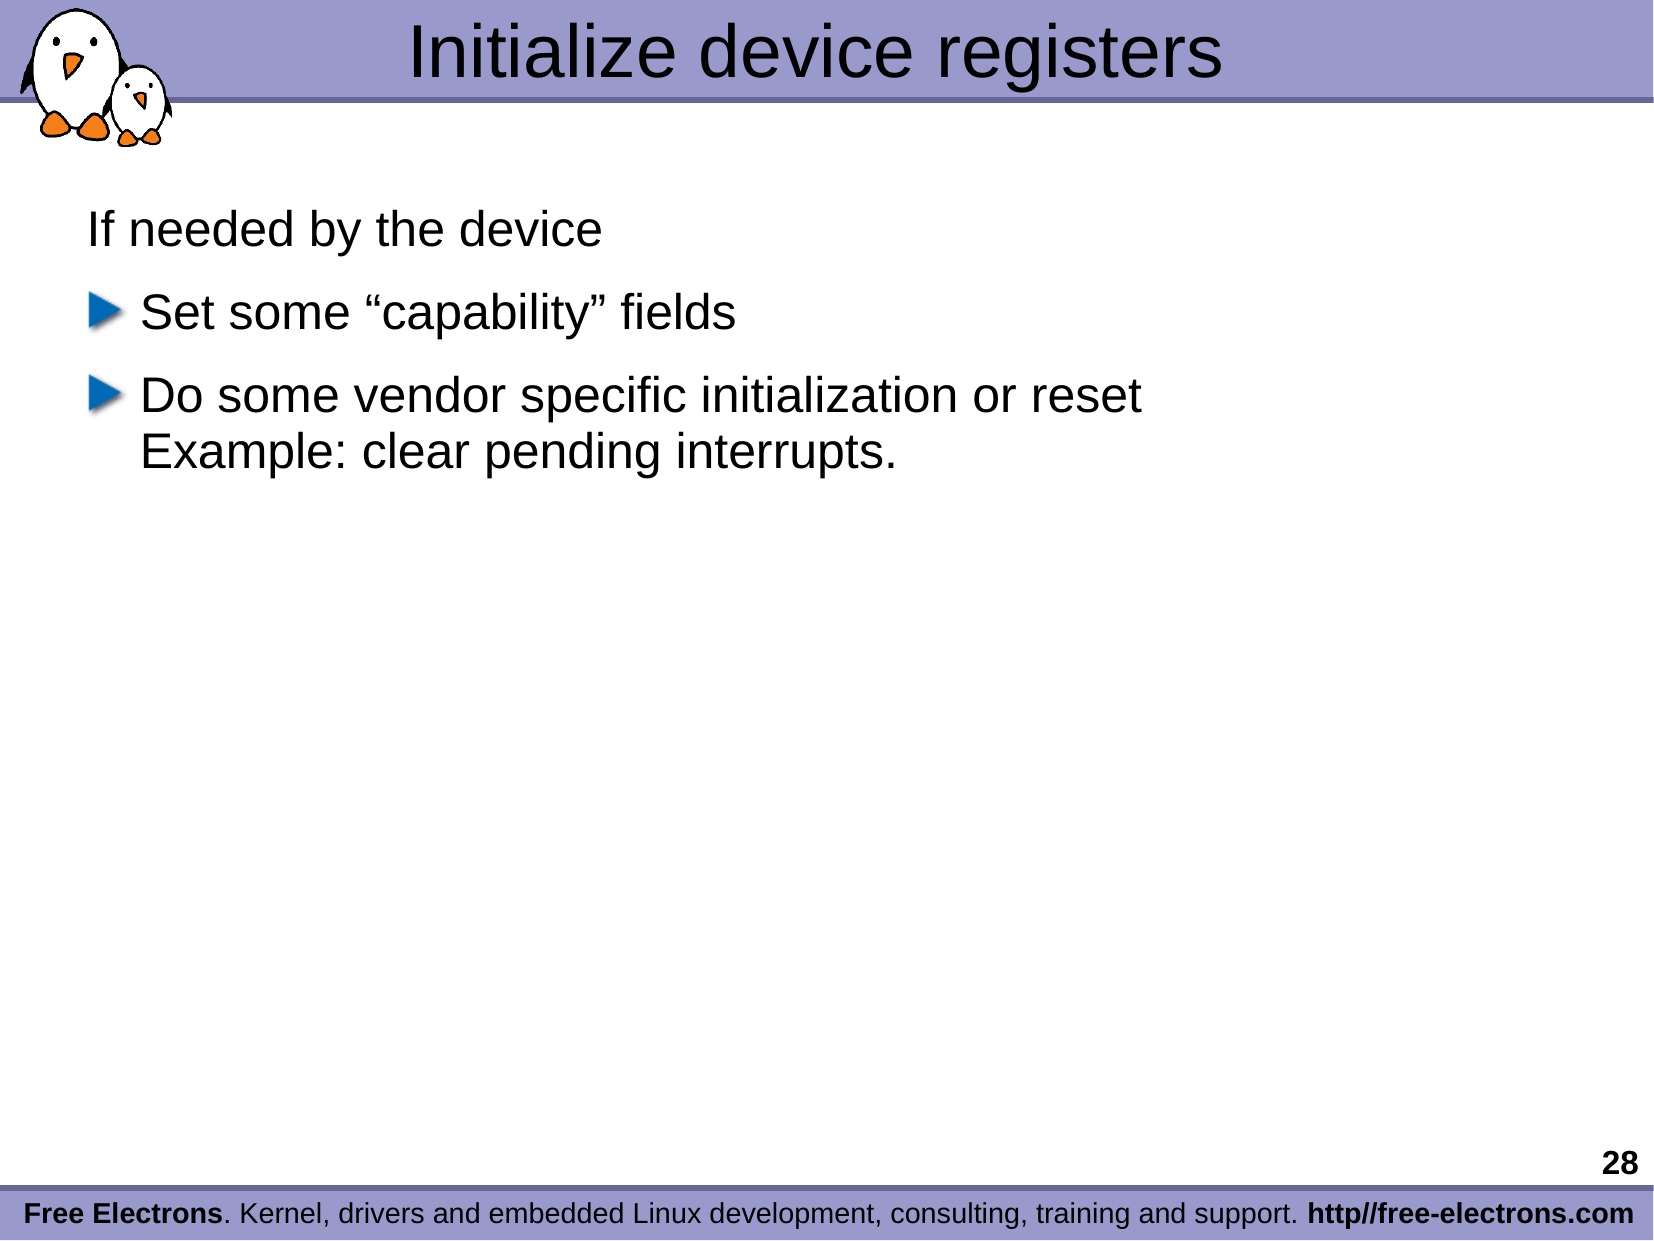

# Initialize device registers
If needed by the device
Set some “capability” fields
Do some vendor specific initialization or reset
Example: clear pending interrupts.